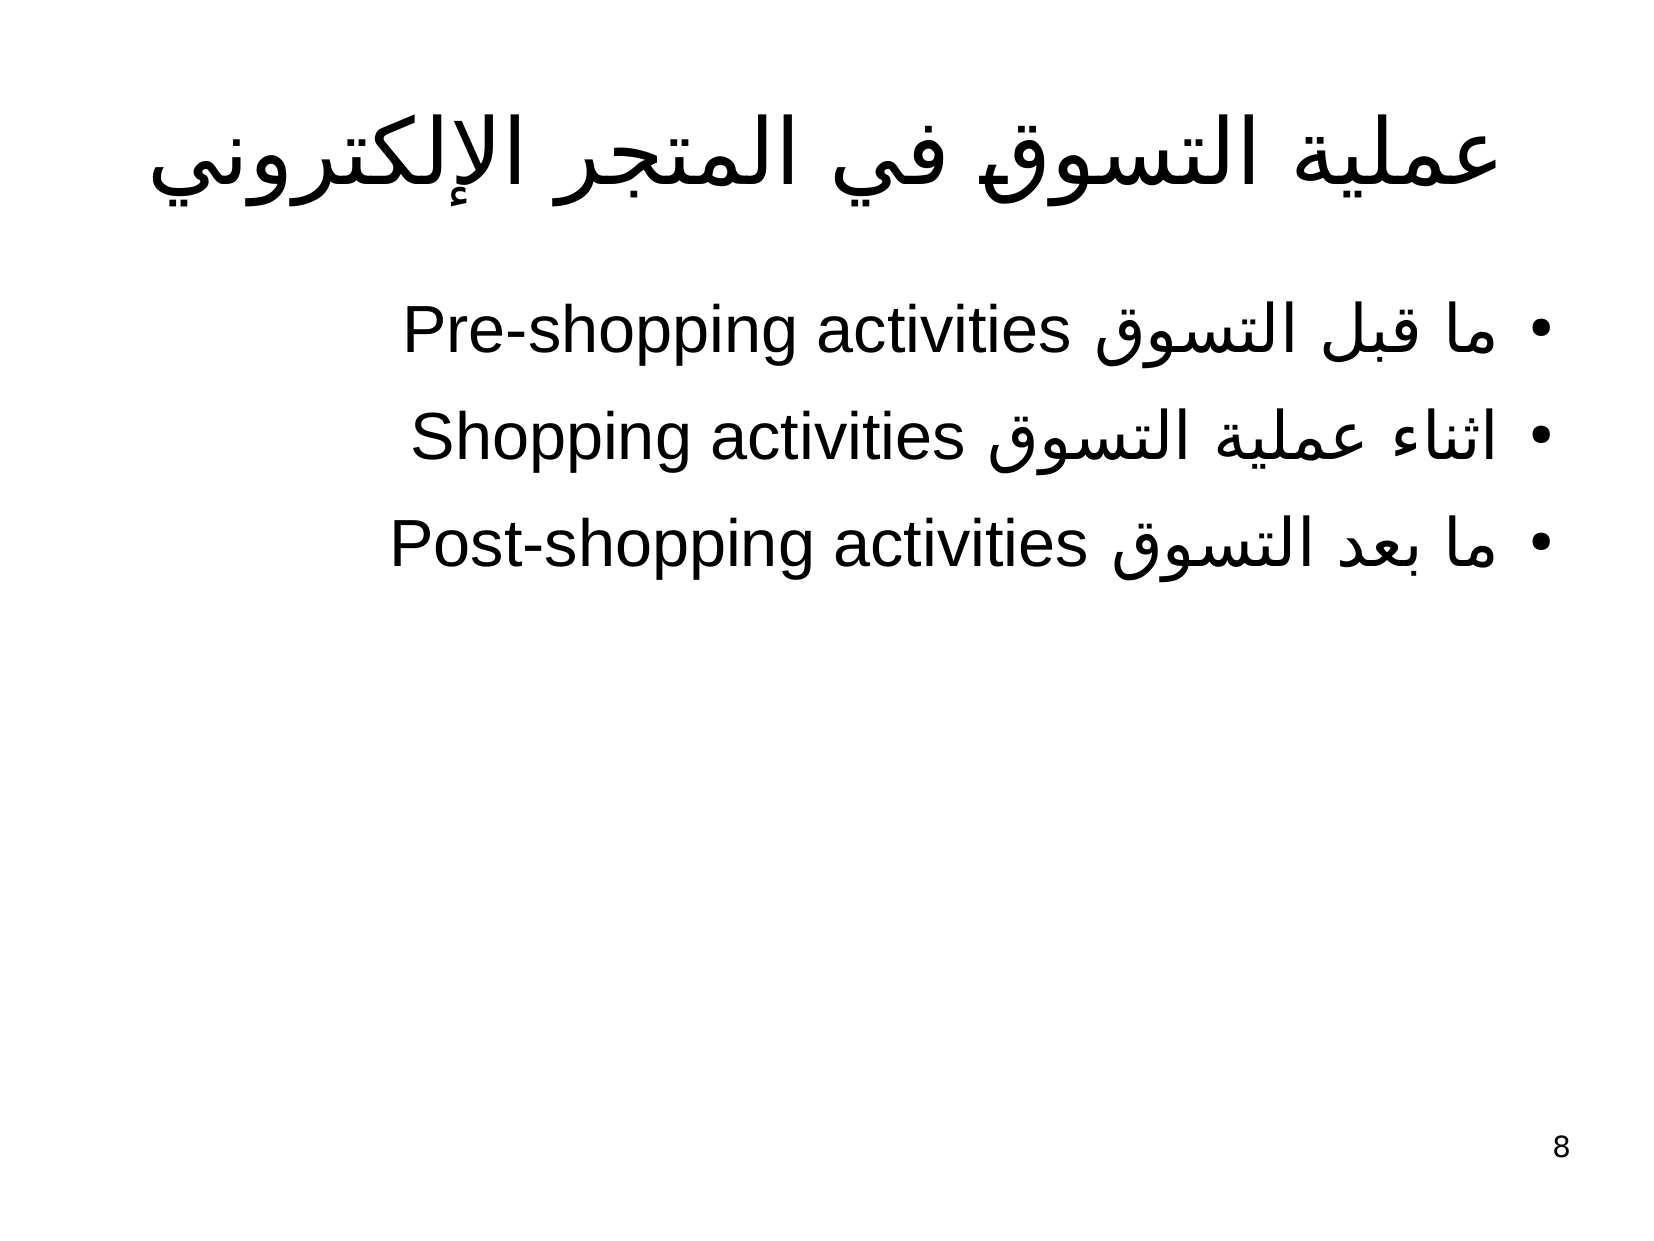

# عملية التسوق في المتجر الإلكتروني
ما قبل التسوق Pre-shopping activities
اثناء عملية التسوق Shopping activities
ما بعد التسوق Post-shopping activities
8